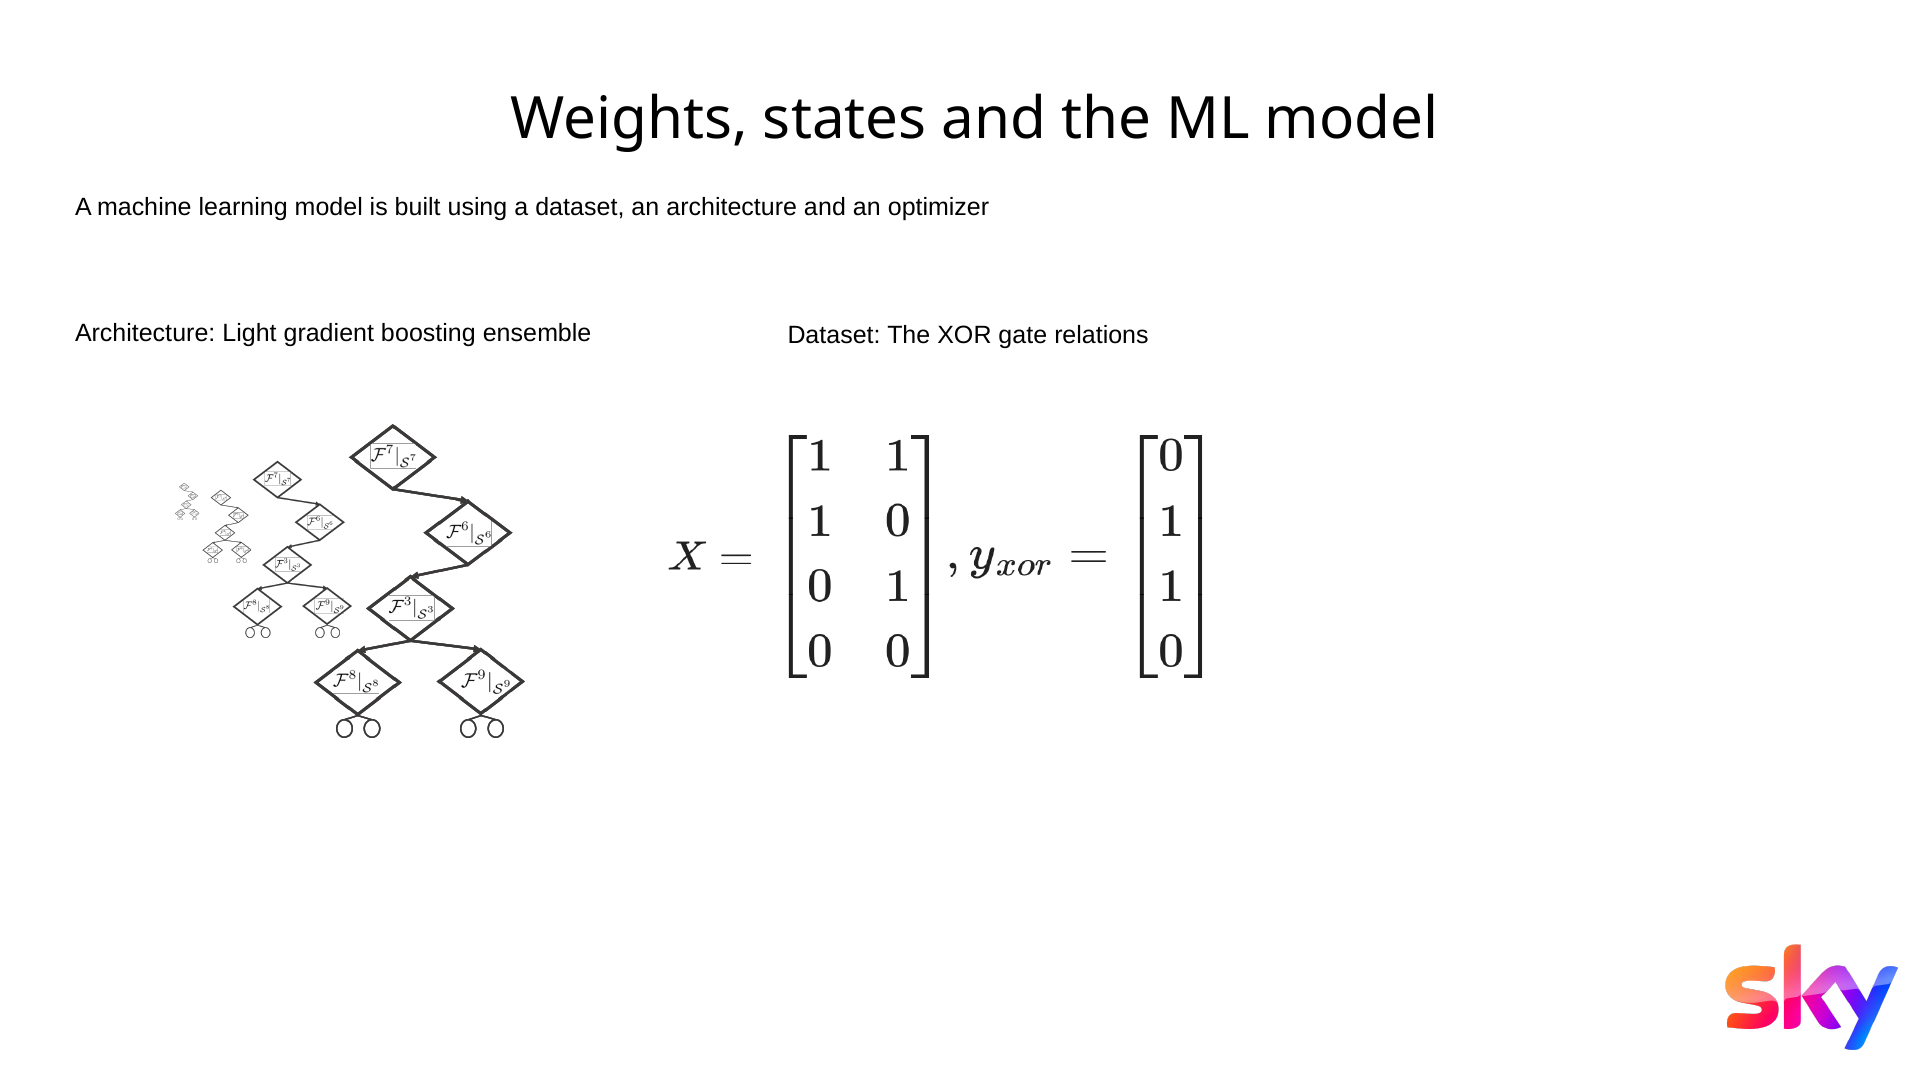

Weights, states and the ML model
# A machine learning model is built using a dataset, an architecture and an optimizer
Architecture: Light gradient boosting ensemble
Dataset: The XOR gate relations